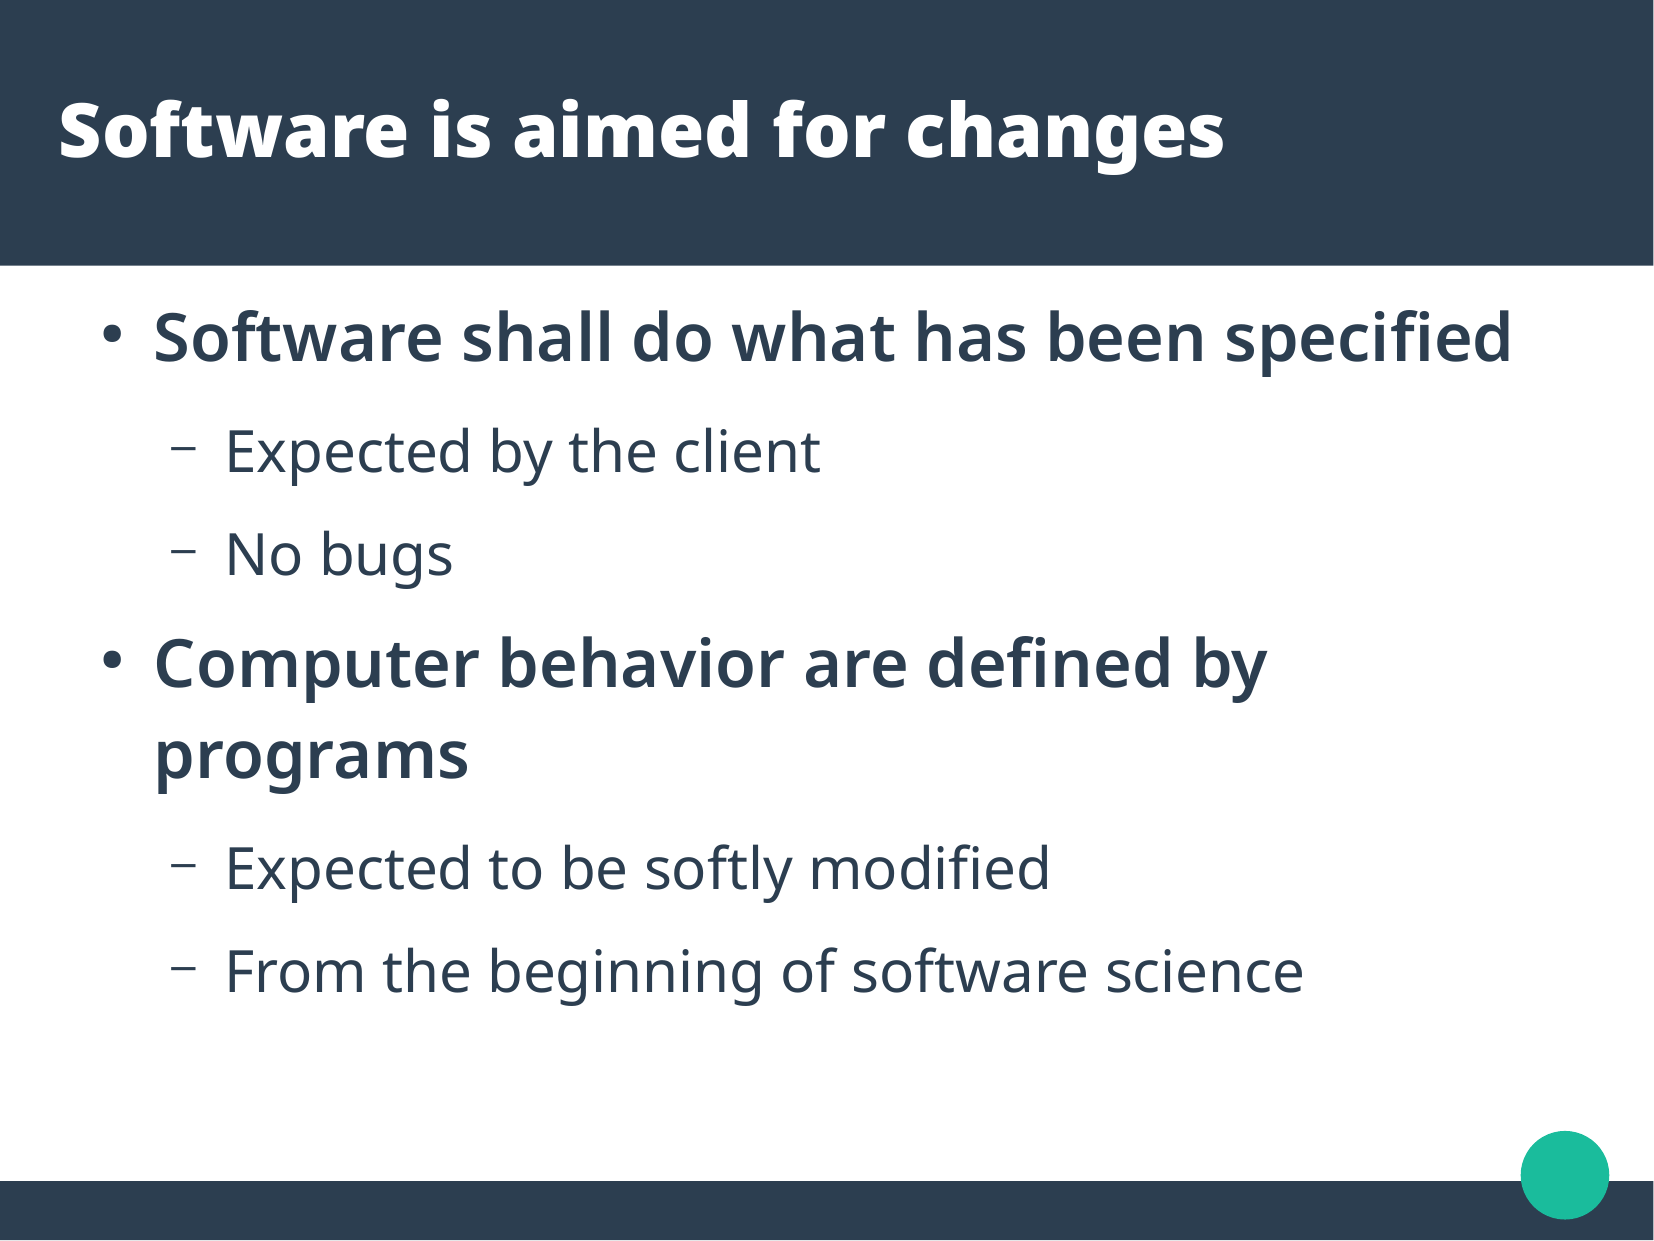

# Software is aimed for changes
Software shall do what has been specified
Expected by the client
No bugs
Computer behavior are defined by programs
Expected to be softly modified
From the beginning of software science